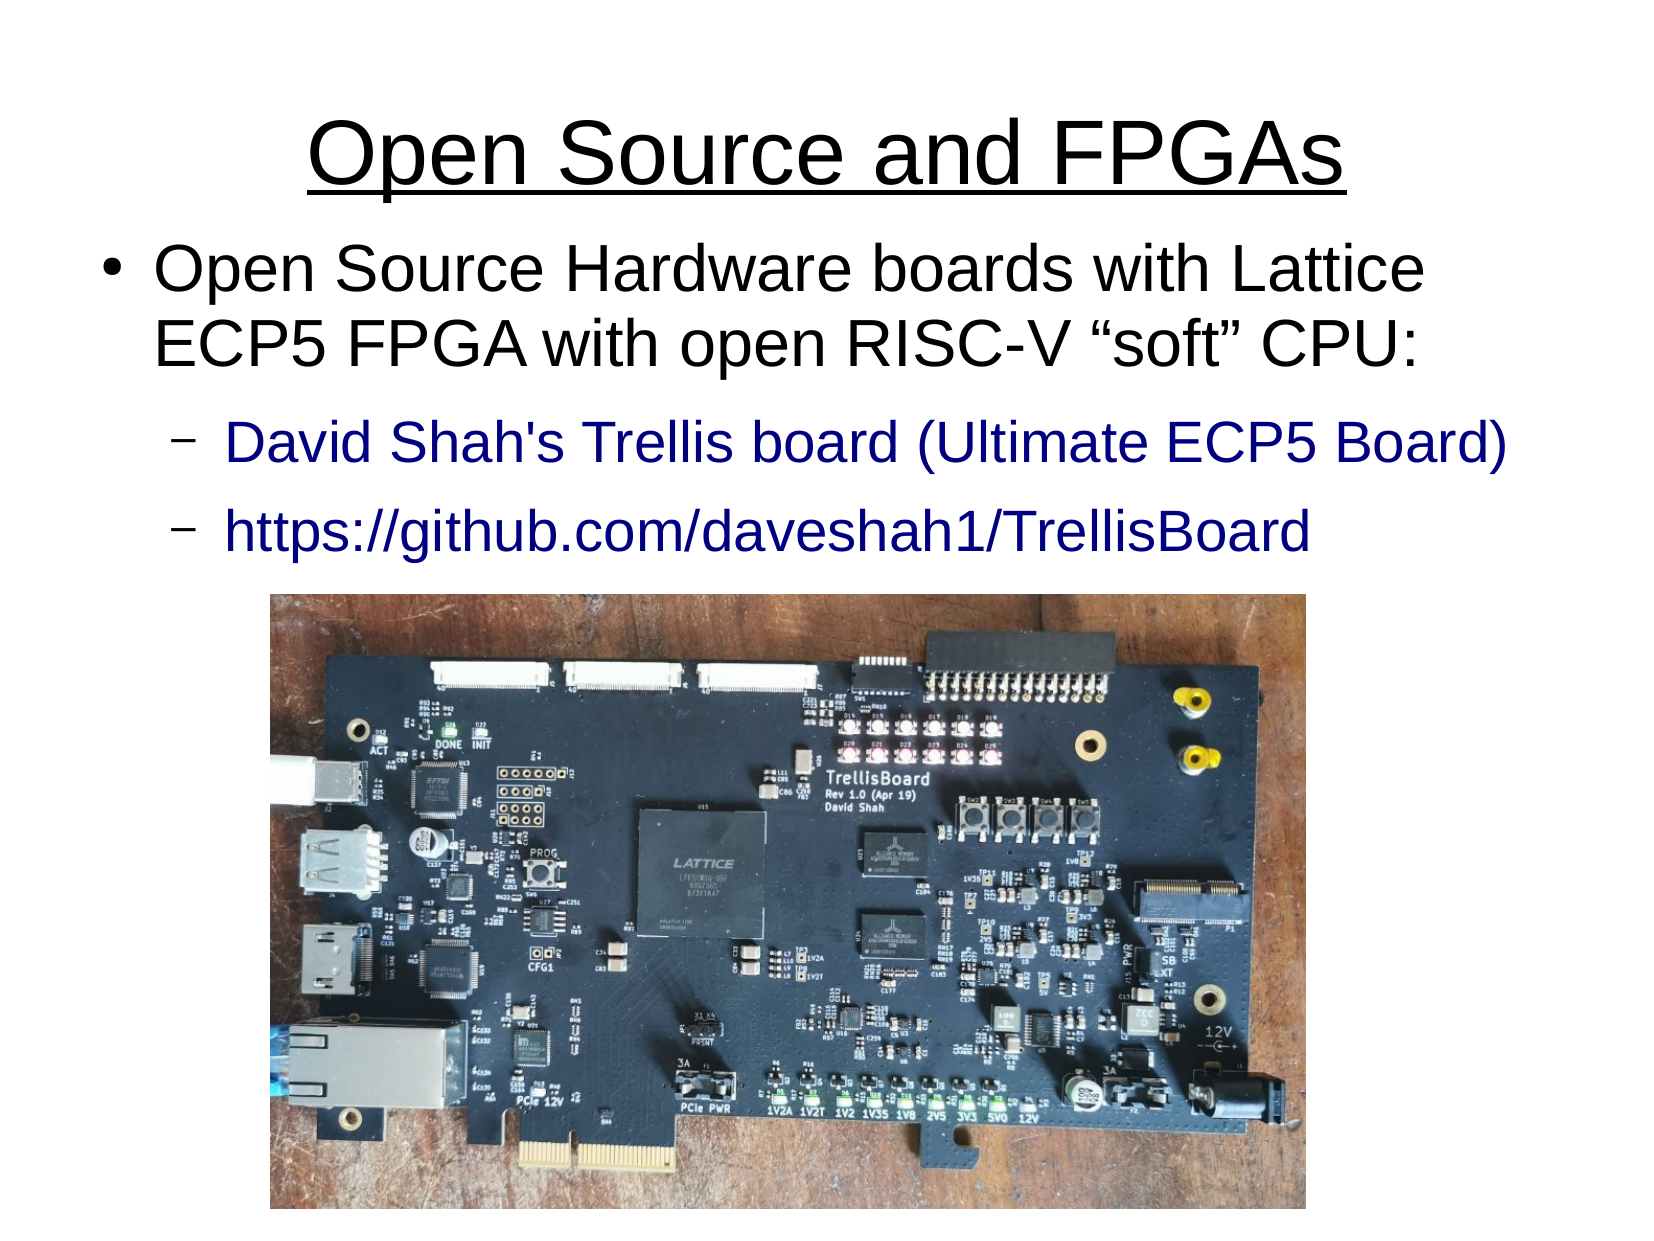

Open Source and FPGAs
# Open Source Hardware boards with Lattice ECP5 FPGA with open RISC-V “soft” CPU:
David Shah's Trellis board (Ultimate ECP5 Board)
https://github.com/daveshah1/TrellisBoard